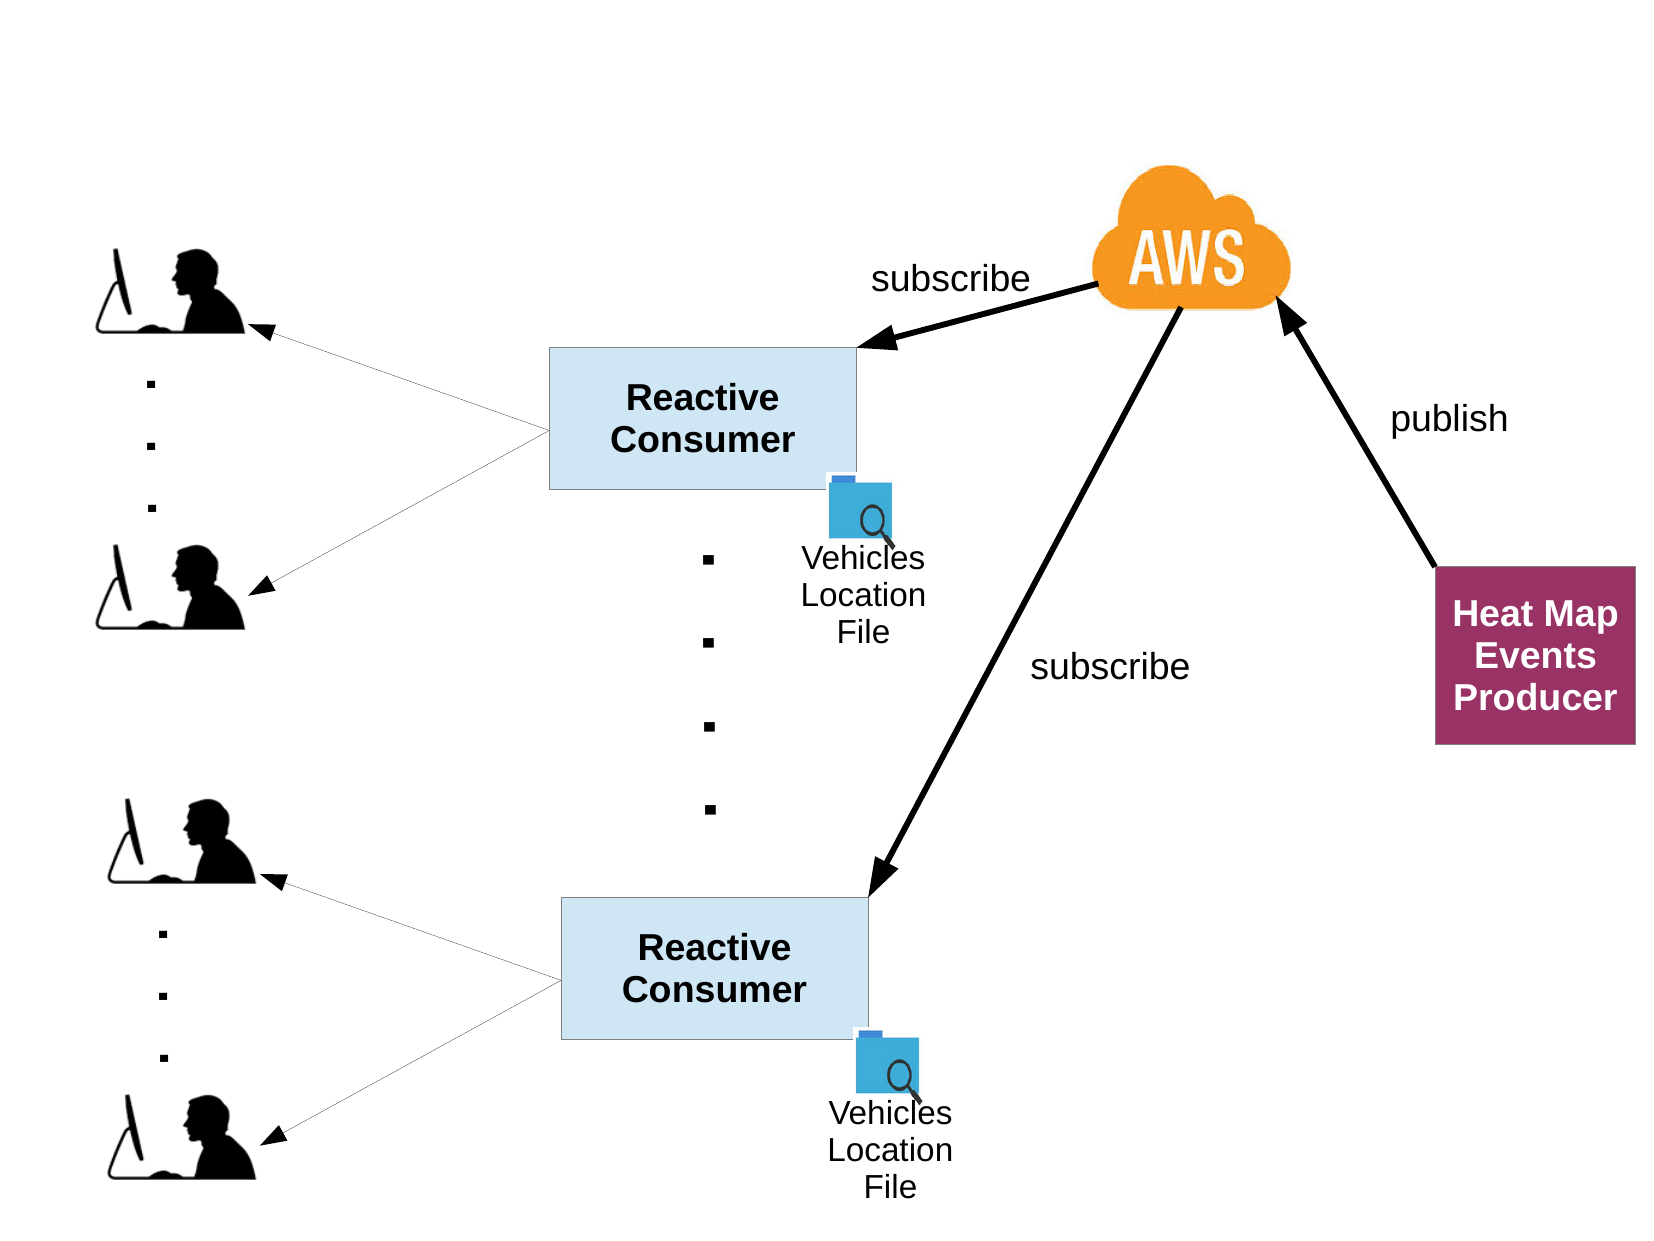

subscribe
Reactive
Consumer
. . .
publish
Vehicles
Location
File
Heat Map
Events
Producer
. . . .
subscribe
Reactive
Consumer
. . .
Vehicles
Location
File